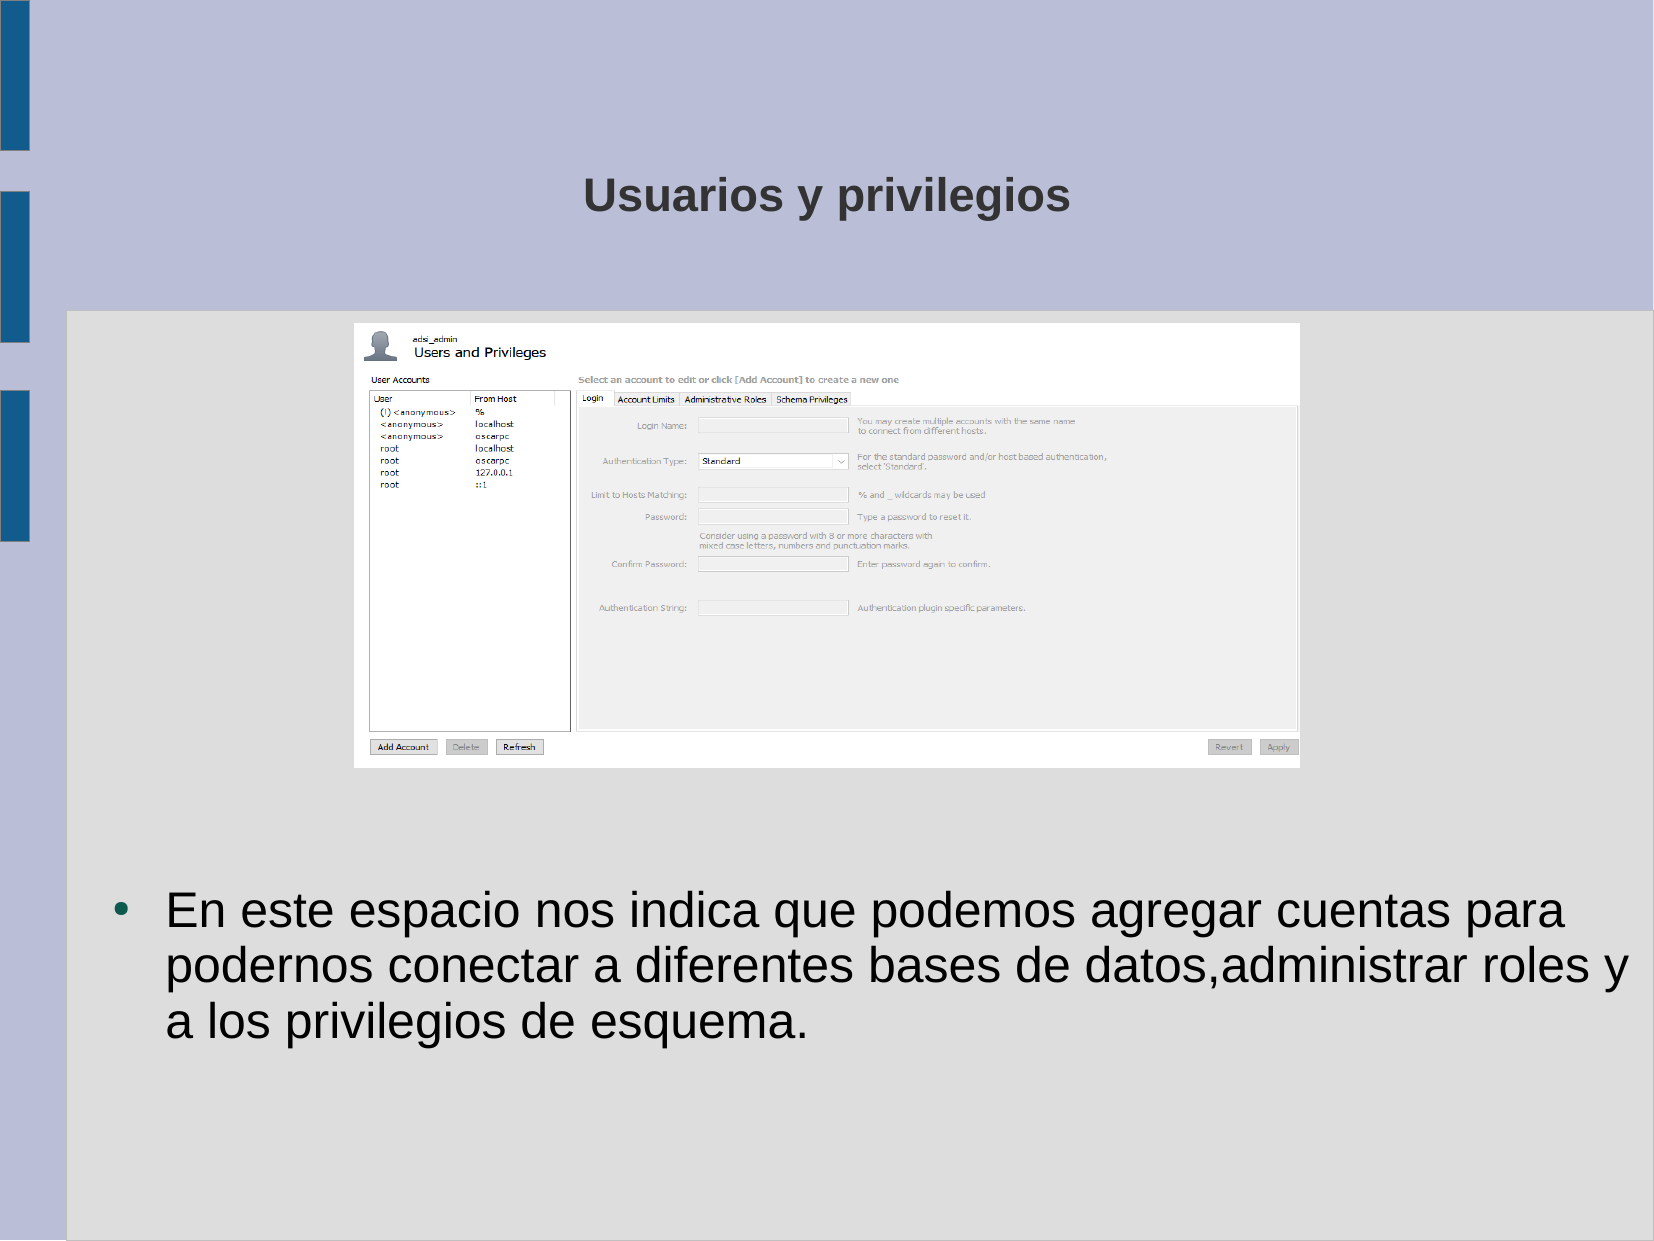

# Usuarios y privilegios
En este espacio nos indica que podemos agregar cuentas para podernos conectar a diferentes bases de datos,administrar roles y a los privilegios de esquema.